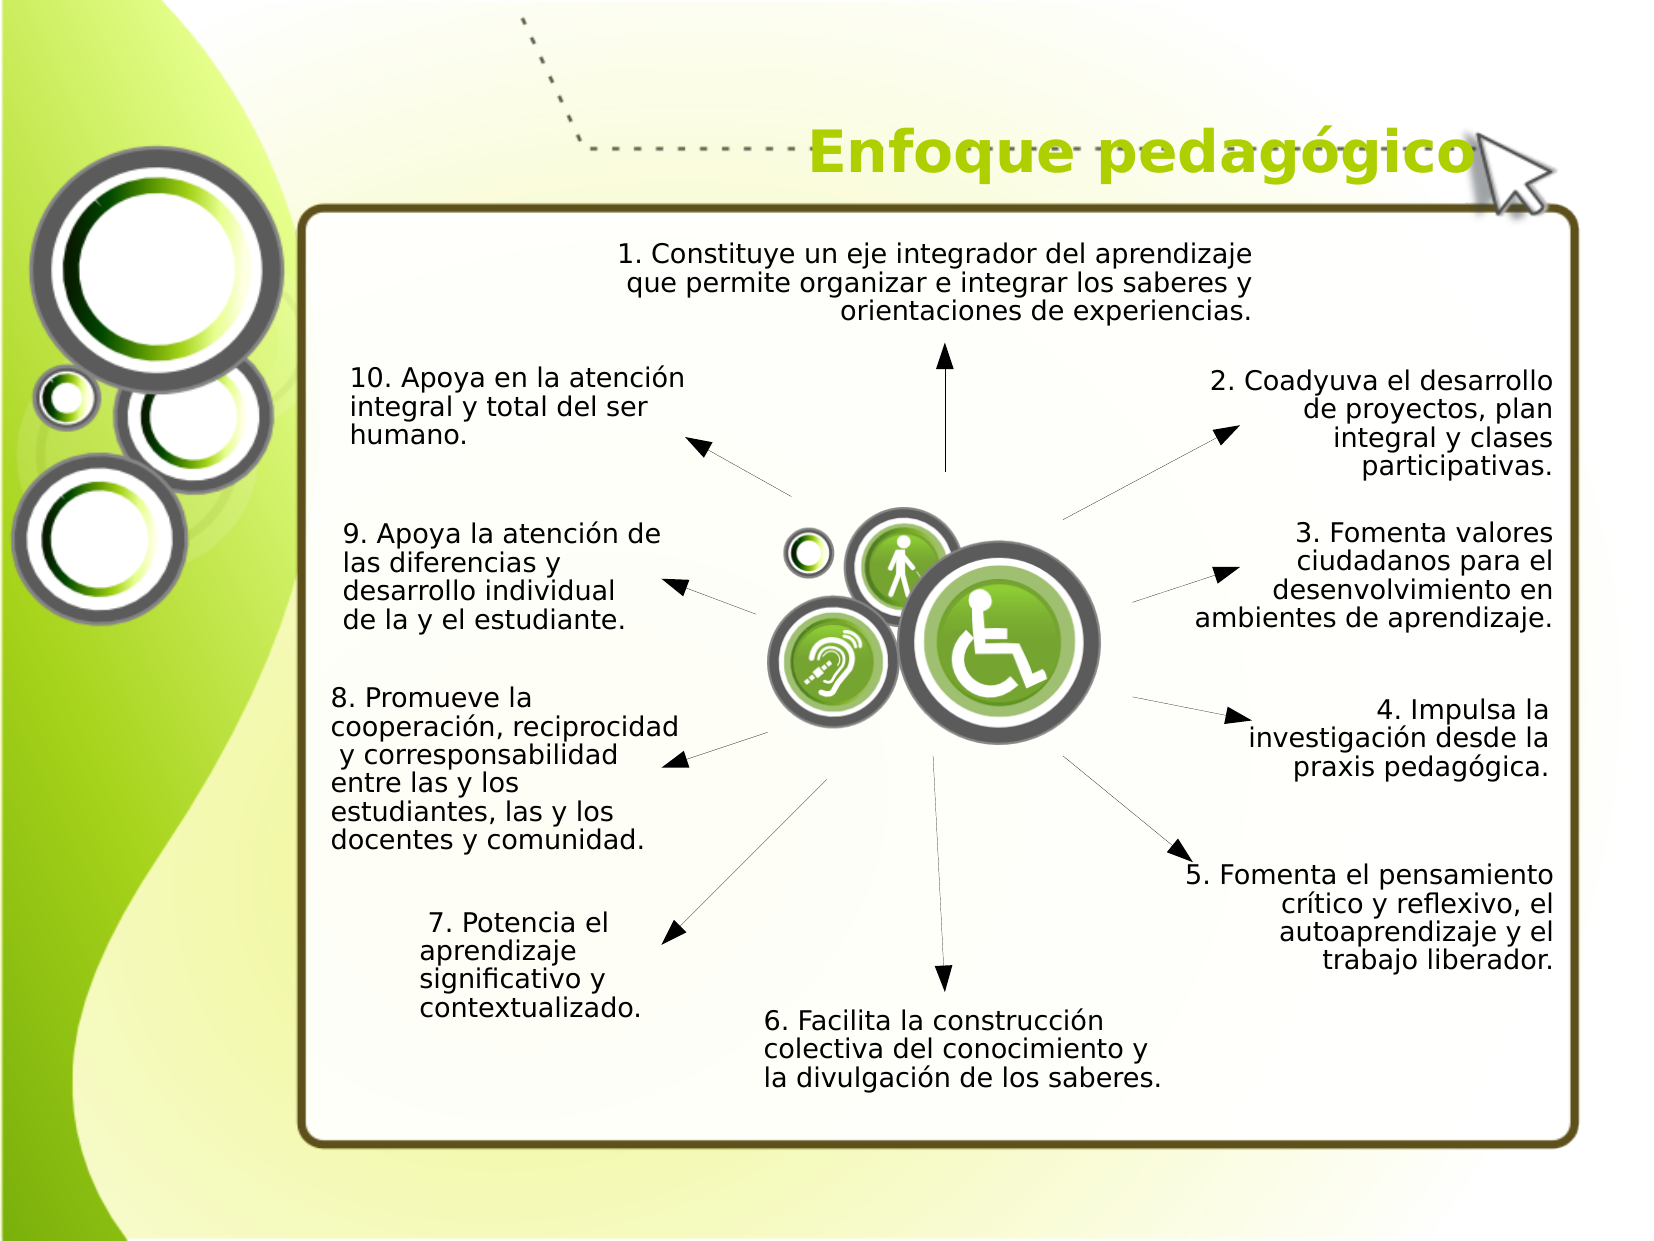

Enfoque pedagógico
1. Constituye un eje integrador del aprendizaje que permite organizar e integrar los saberes y orientaciones de experiencias.
10. Apoya en la atención integral y total del ser humano.
2. Coadyuva el desarrollo de proyectos, plan integral y clases participativas.
3. Fomenta valores ciudadanos para el desenvolvimiento en ambientes de aprendizaje.
9. Apoya la atención de las diferencias y desarrollo individual
de la y el estudiante.
8. Promueve la cooperación, reciprocidad
 y corresponsabilidad
entre las y los
estudiantes, las y los docentes y comunidad.
4. Impulsa la investigación desde la praxis pedagógica.
5. Fomenta el pensamiento crítico y reflexivo, el autoaprendizaje y el
trabajo liberador.
 7. Potencia el
aprendizaje
significativo y contextualizado.
6. Facilita la construcción colectiva del conocimiento y la divulgación de los saberes.